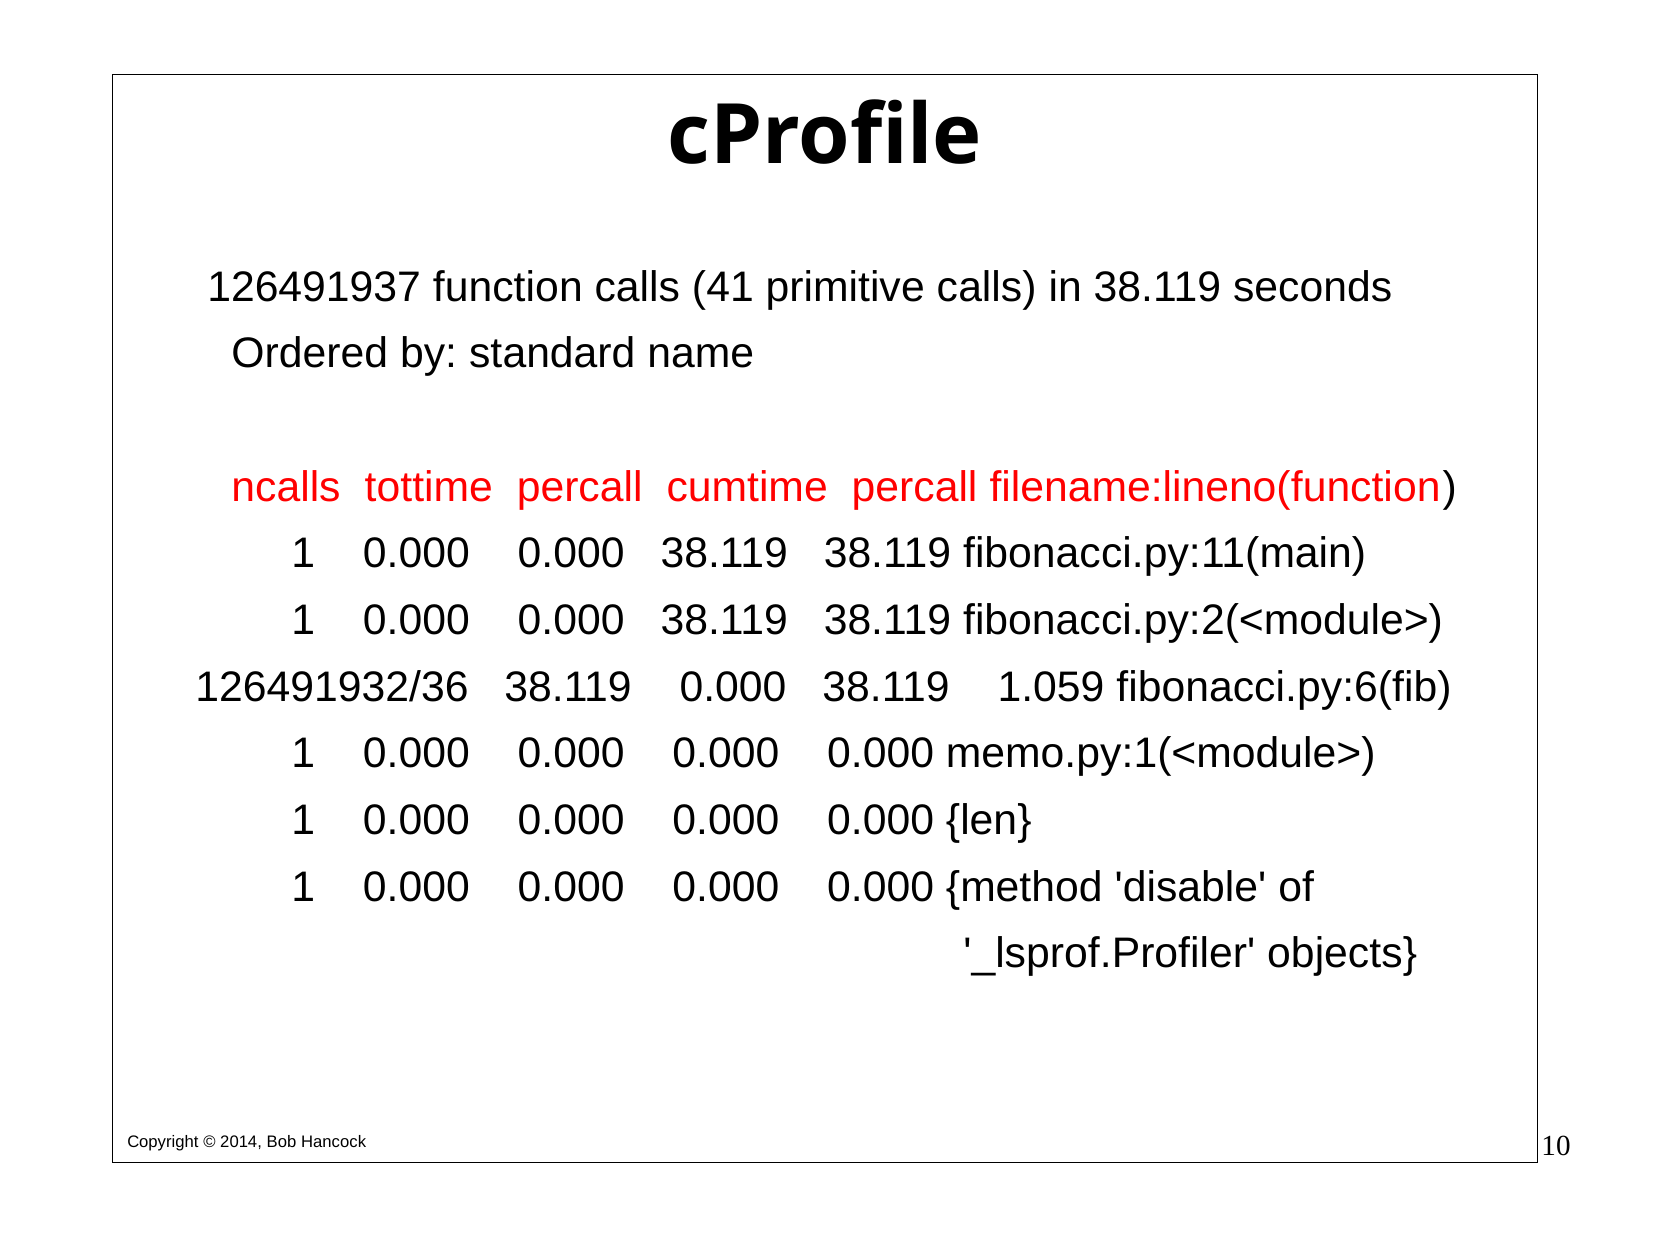

# cProfile
 126491937 function calls (41 primitive calls) in 38.119 seconds
 Ordered by: standard name
 ncalls tottime percall cumtime percall filename:lineno(function)
 1 0.000 0.000 38.119 38.119 fibonacci.py:11(main)
 1 0.000 0.000 38.119 38.119 fibonacci.py:2(<module>)
126491932/36 38.119 0.000 38.119 1.059 fibonacci.py:6(fib)
 1 0.000 0.000 0.000 0.000 memo.py:1(<module>)
 1 0.000 0.000 0.000 0.000 {len}
 1 0.000 0.000 0.000 0.000 {method 'disable' of
 '_lsprof.Profiler' objects}
Copyright © 2014, Bob Hancock
10